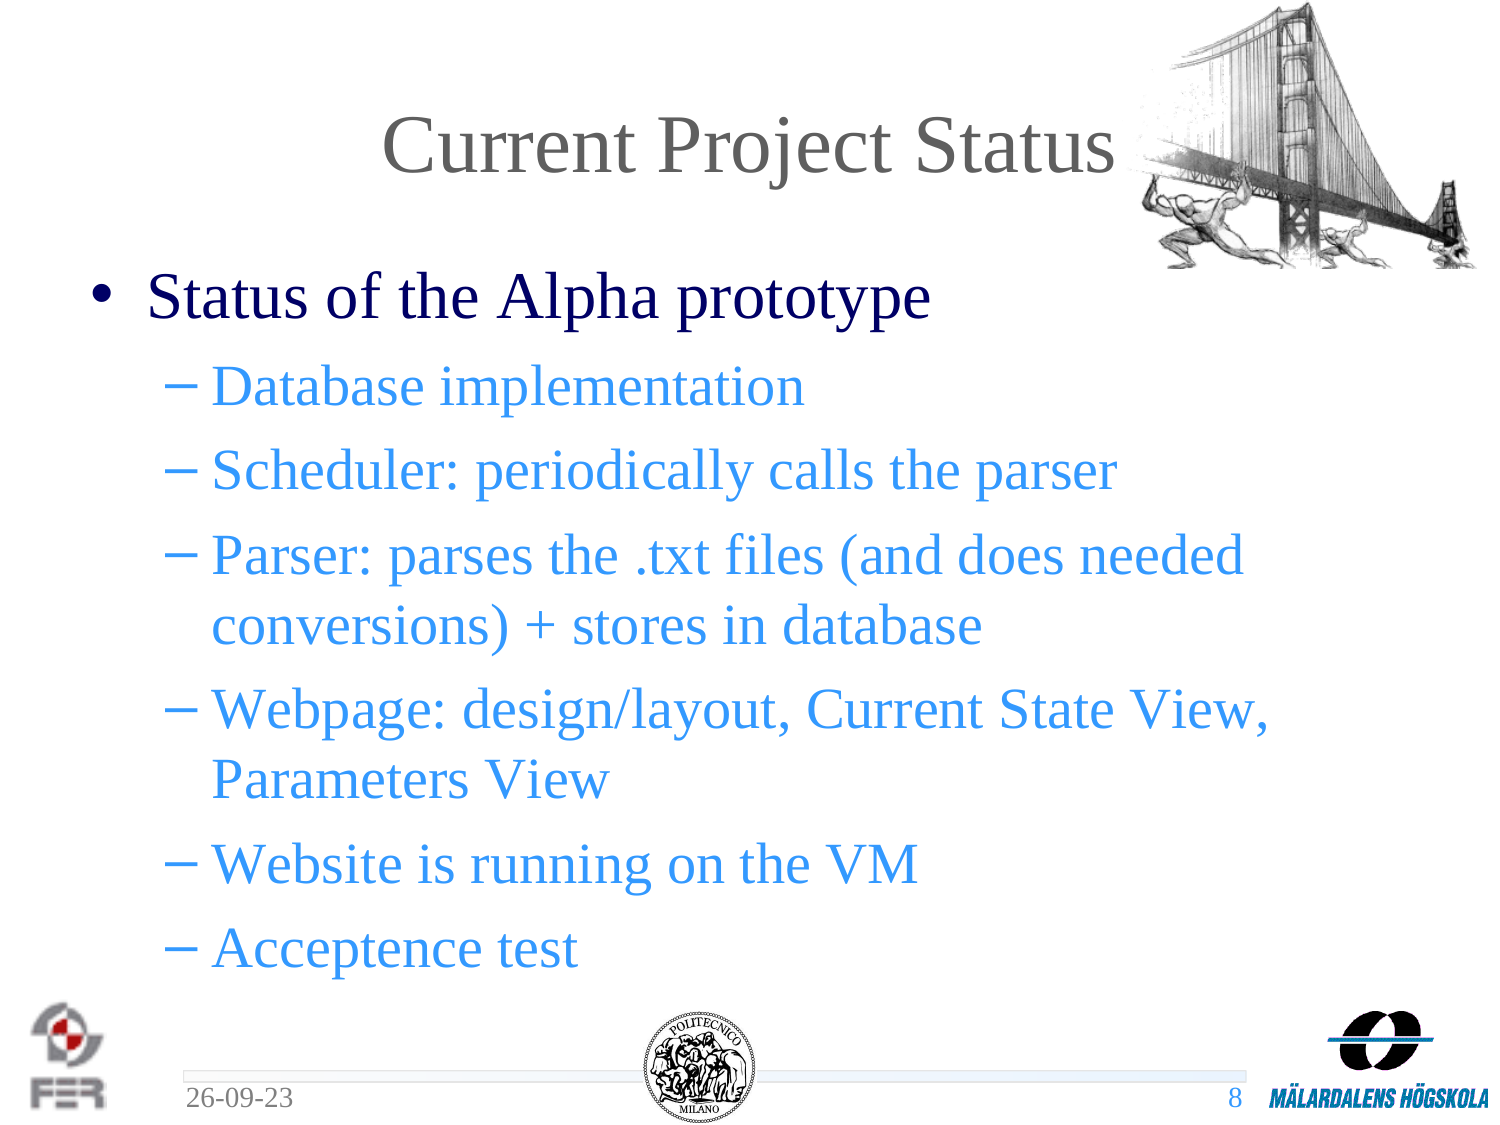

# Current Project Status
Status of the Alpha prototype
Database implementation
Scheduler: periodically calls the parser
Parser: parses the .txt files (and does needed conversions) + stores in database
Webpage: design/layout, Current State View, Parameters View
Website is running on the VM
Acceptence test
26-08-21